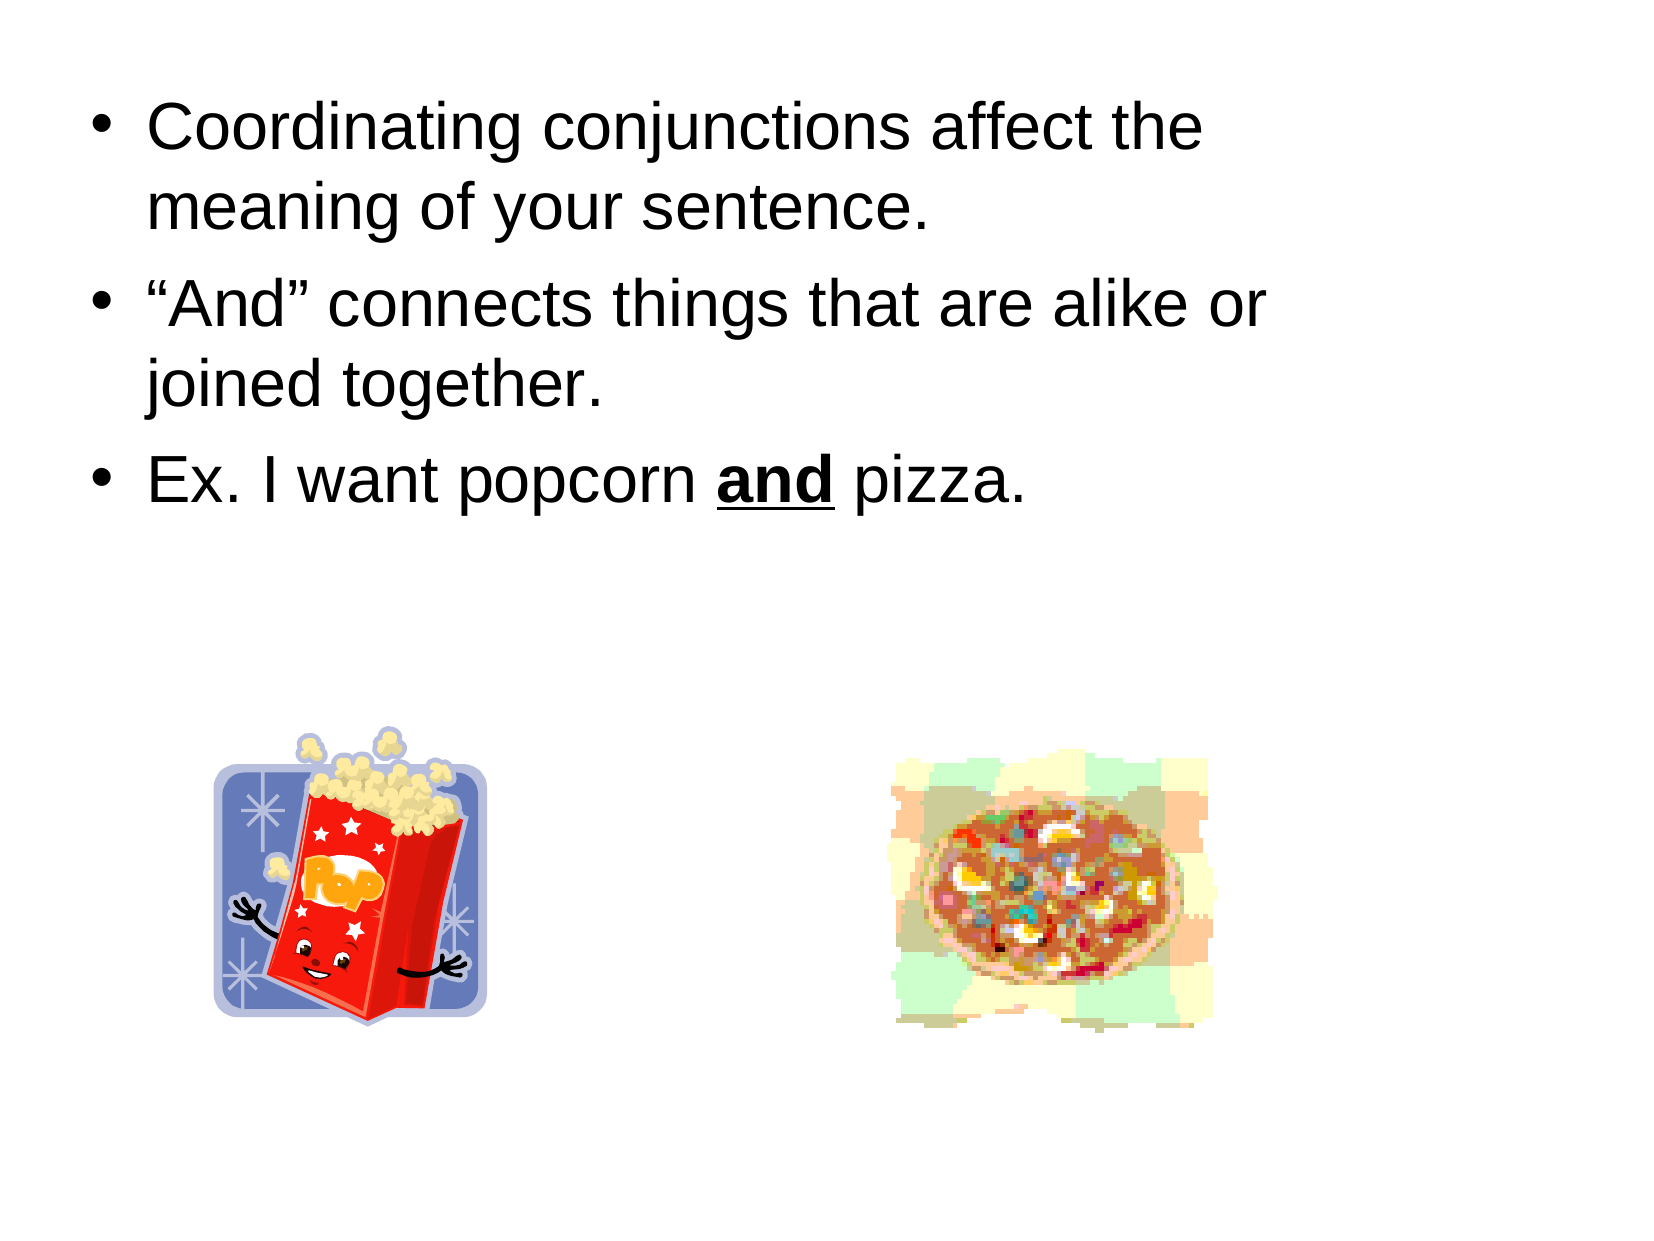

# Coordinating conjunctions affect the meaning of your sentence.
“And” connects things that are alike or joined together.
Ex. I want popcorn and pizza.